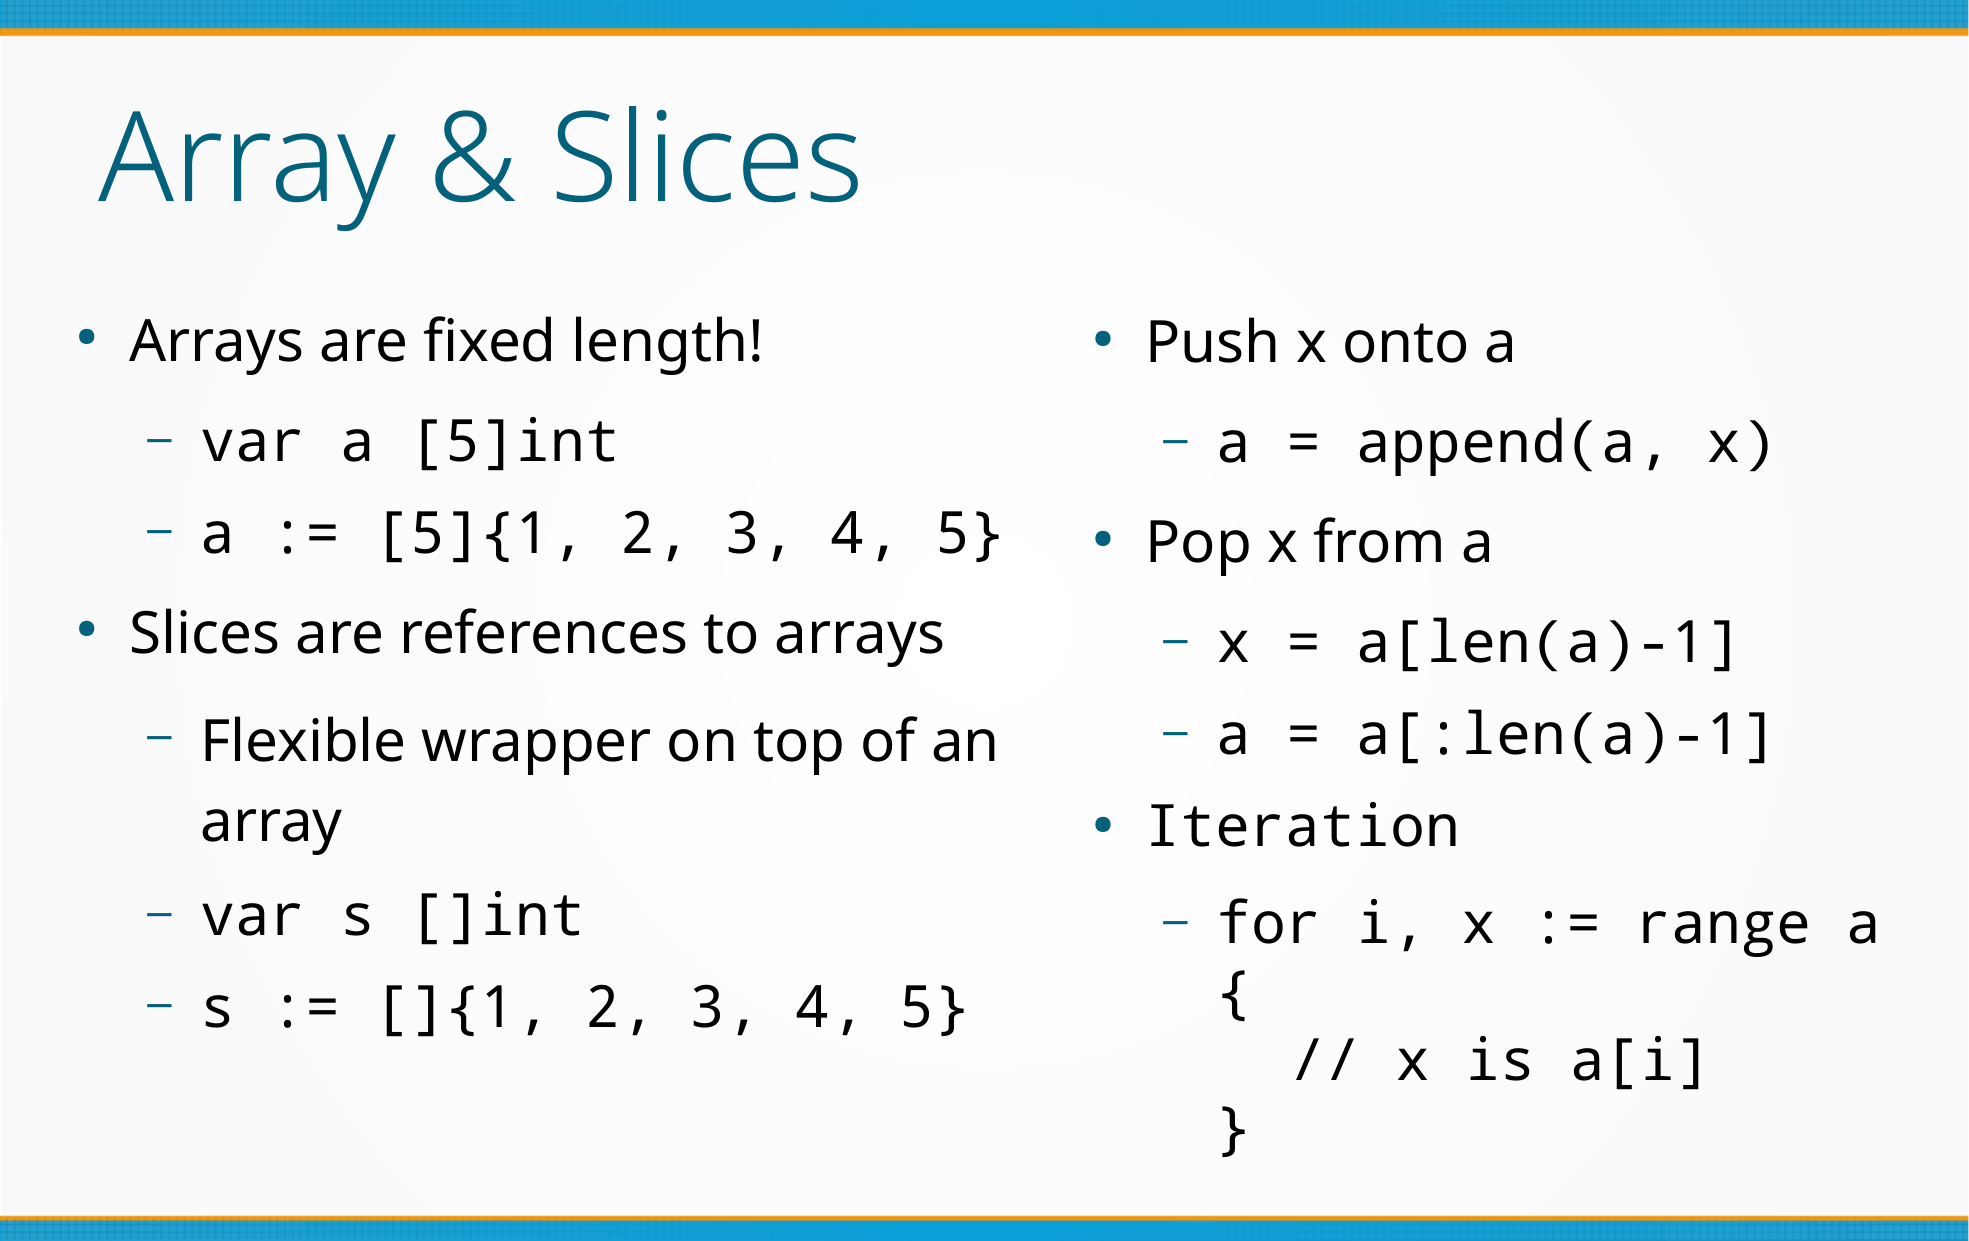

# Array & Slices
Arrays are fixed length!
var a [5]int
a := [5]{1, 2, 3, 4, 5}
Slices are references to arrays
Flexible wrapper on top of an array
var s []int
s := []{1, 2, 3, 4, 5}
Push x onto a
a = append(a, x)
Pop x from a
x = a[len(a)-1]
a = a[:len(a)-1]
Iteration
for i, x := range a {
	// x is a[i]
}